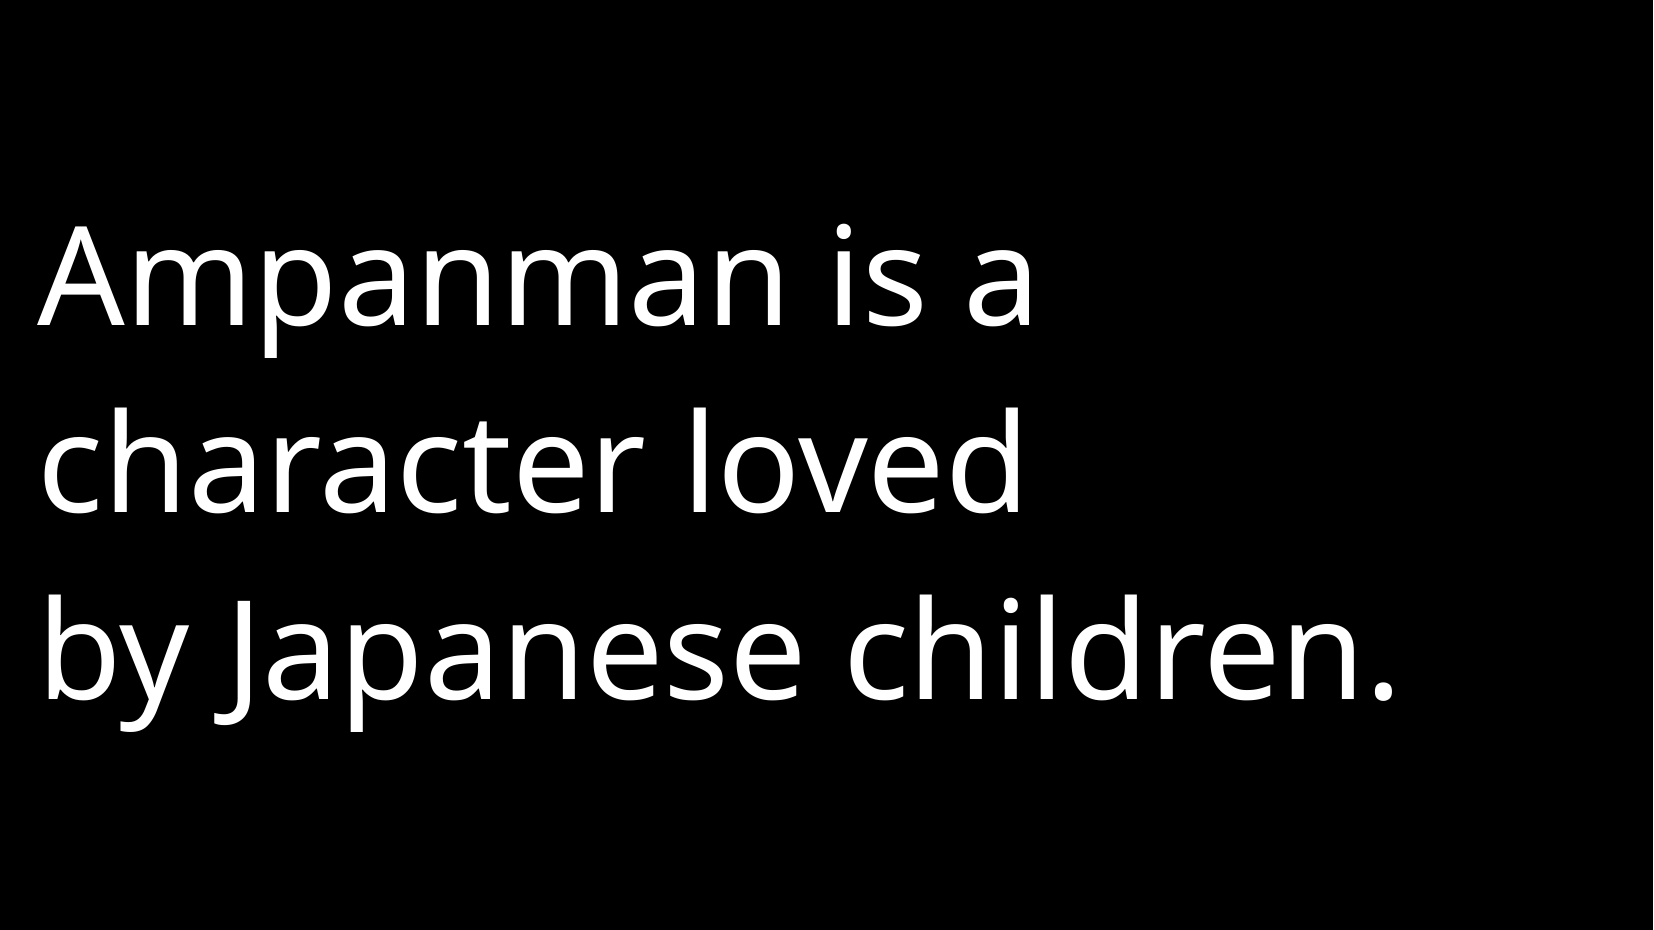

# Ampanman is a character loved by Japanese children.